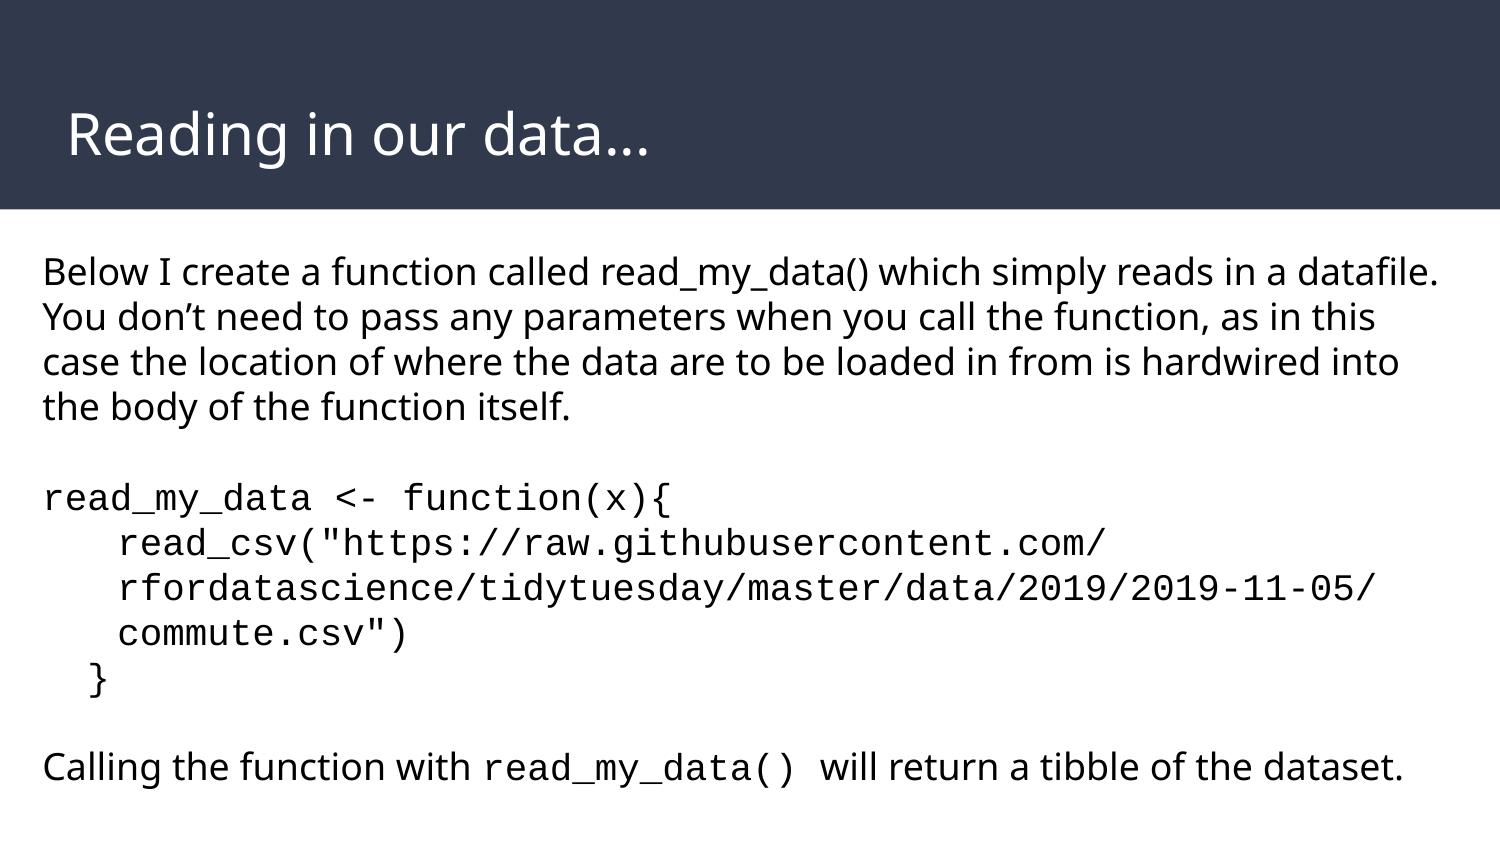

# Reading in our data...
Below I create a function called read_my_data() which simply reads in a datafile. You don’t need to pass any parameters when you call the function, as in this case the location of where the data are to be loaded in from is hardwired into the body of the function itself.
read_my_data <- function(x){
read_csv("https://raw.githubusercontent.com/rfordatascience/tidytuesday/master/data/2019/2019-11-05/commute.csv")
 }
Calling the function with read_my_data() will return a tibble of the dataset.